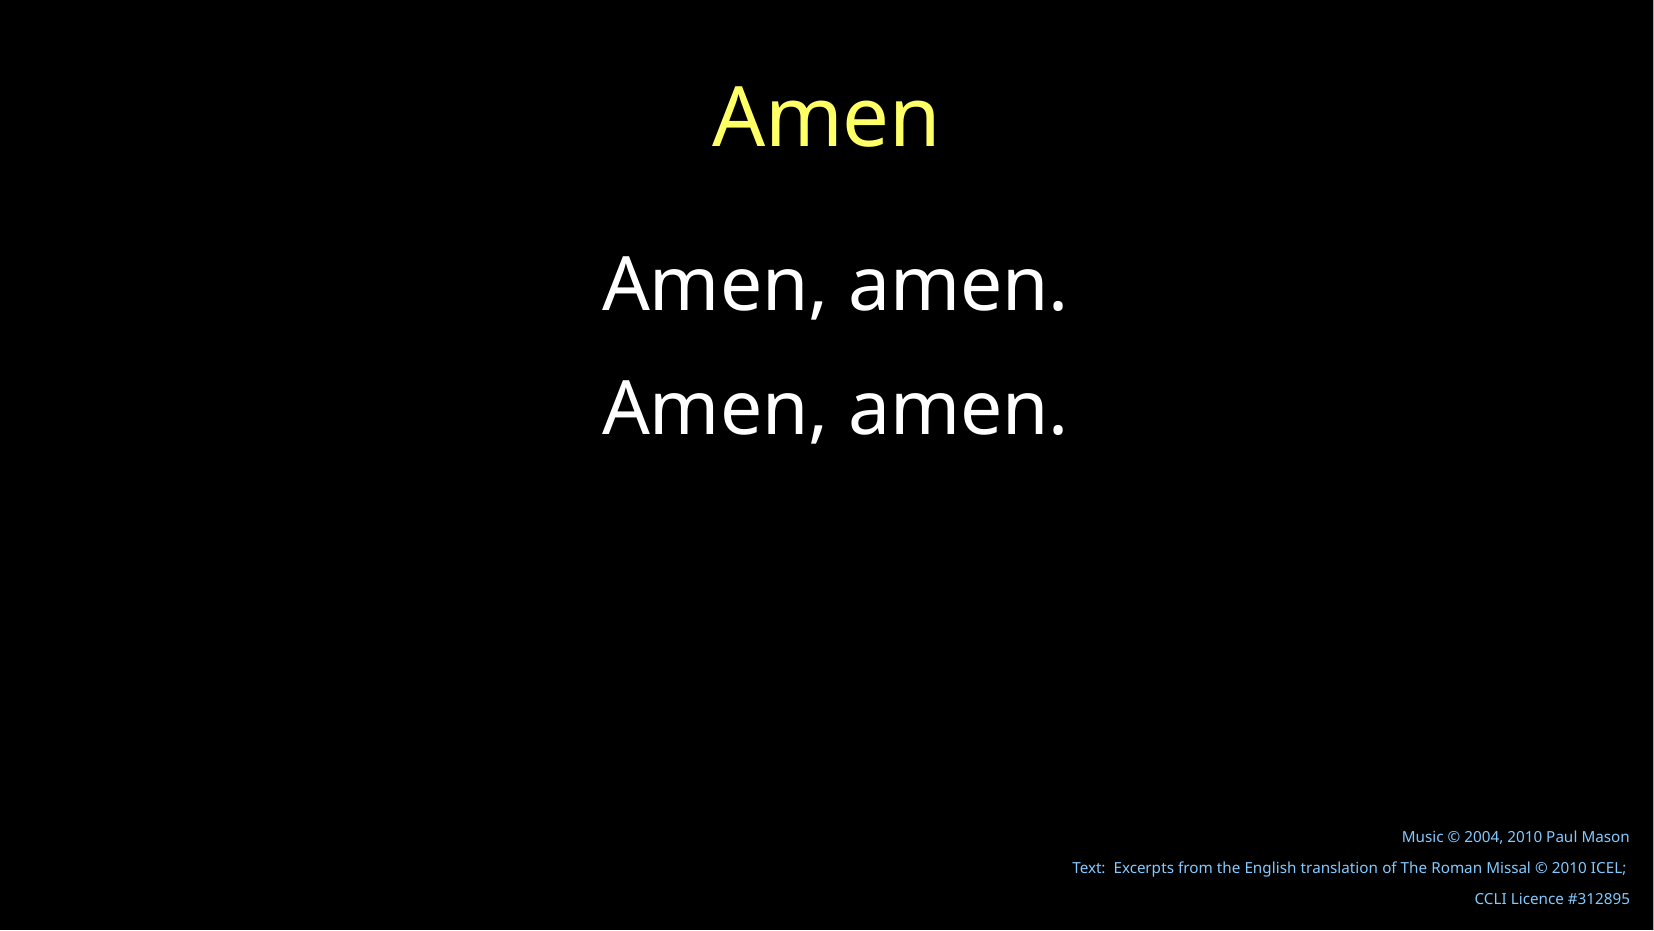

# Amen
Amen, amen.
Amen, amen.
Music © 2004, 2010 Paul Mason
Text: Excerpts from the English translation of The Roman Missal © 2010 ICEL;
CCLI Licence #312895